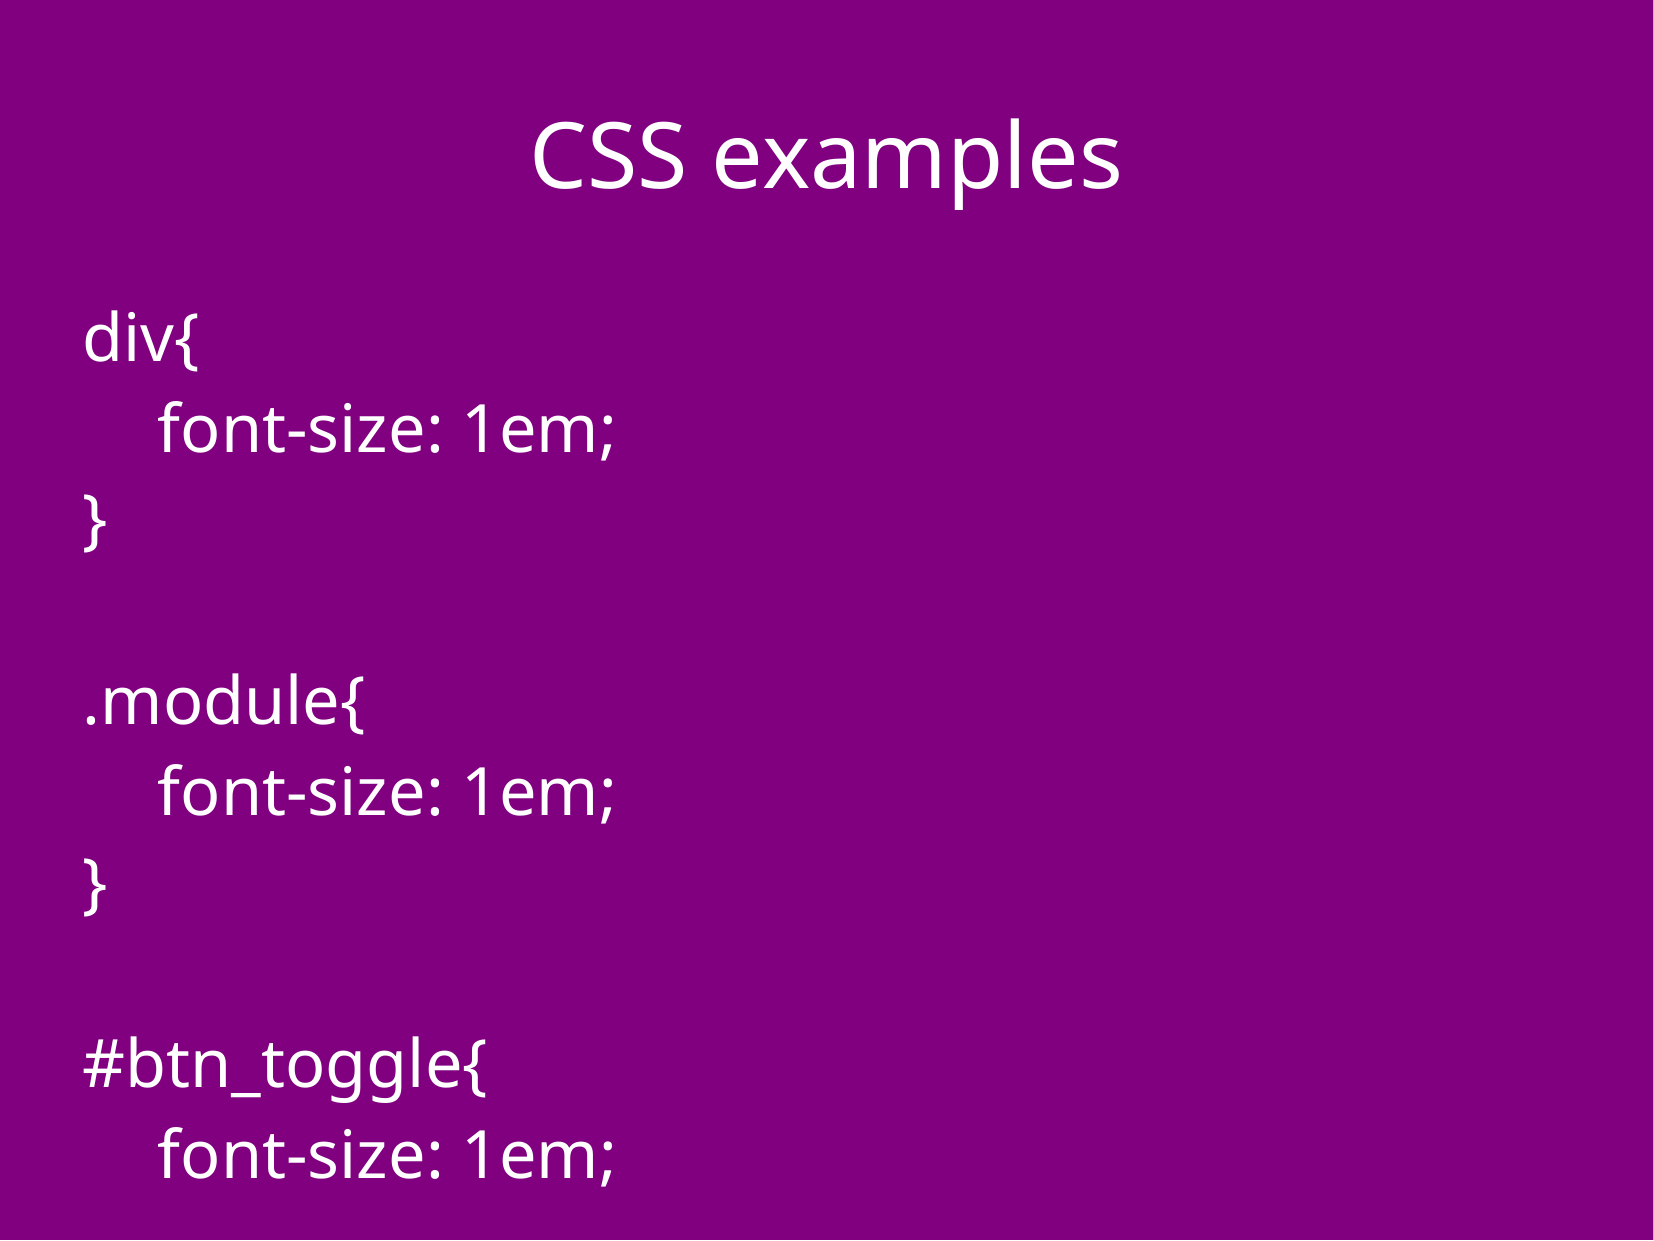

# CSS examples
div{
	font-size: 1em;
}
.module{
	font-size: 1em;
}
#btn_toggle{
	font-size: 1em;
}